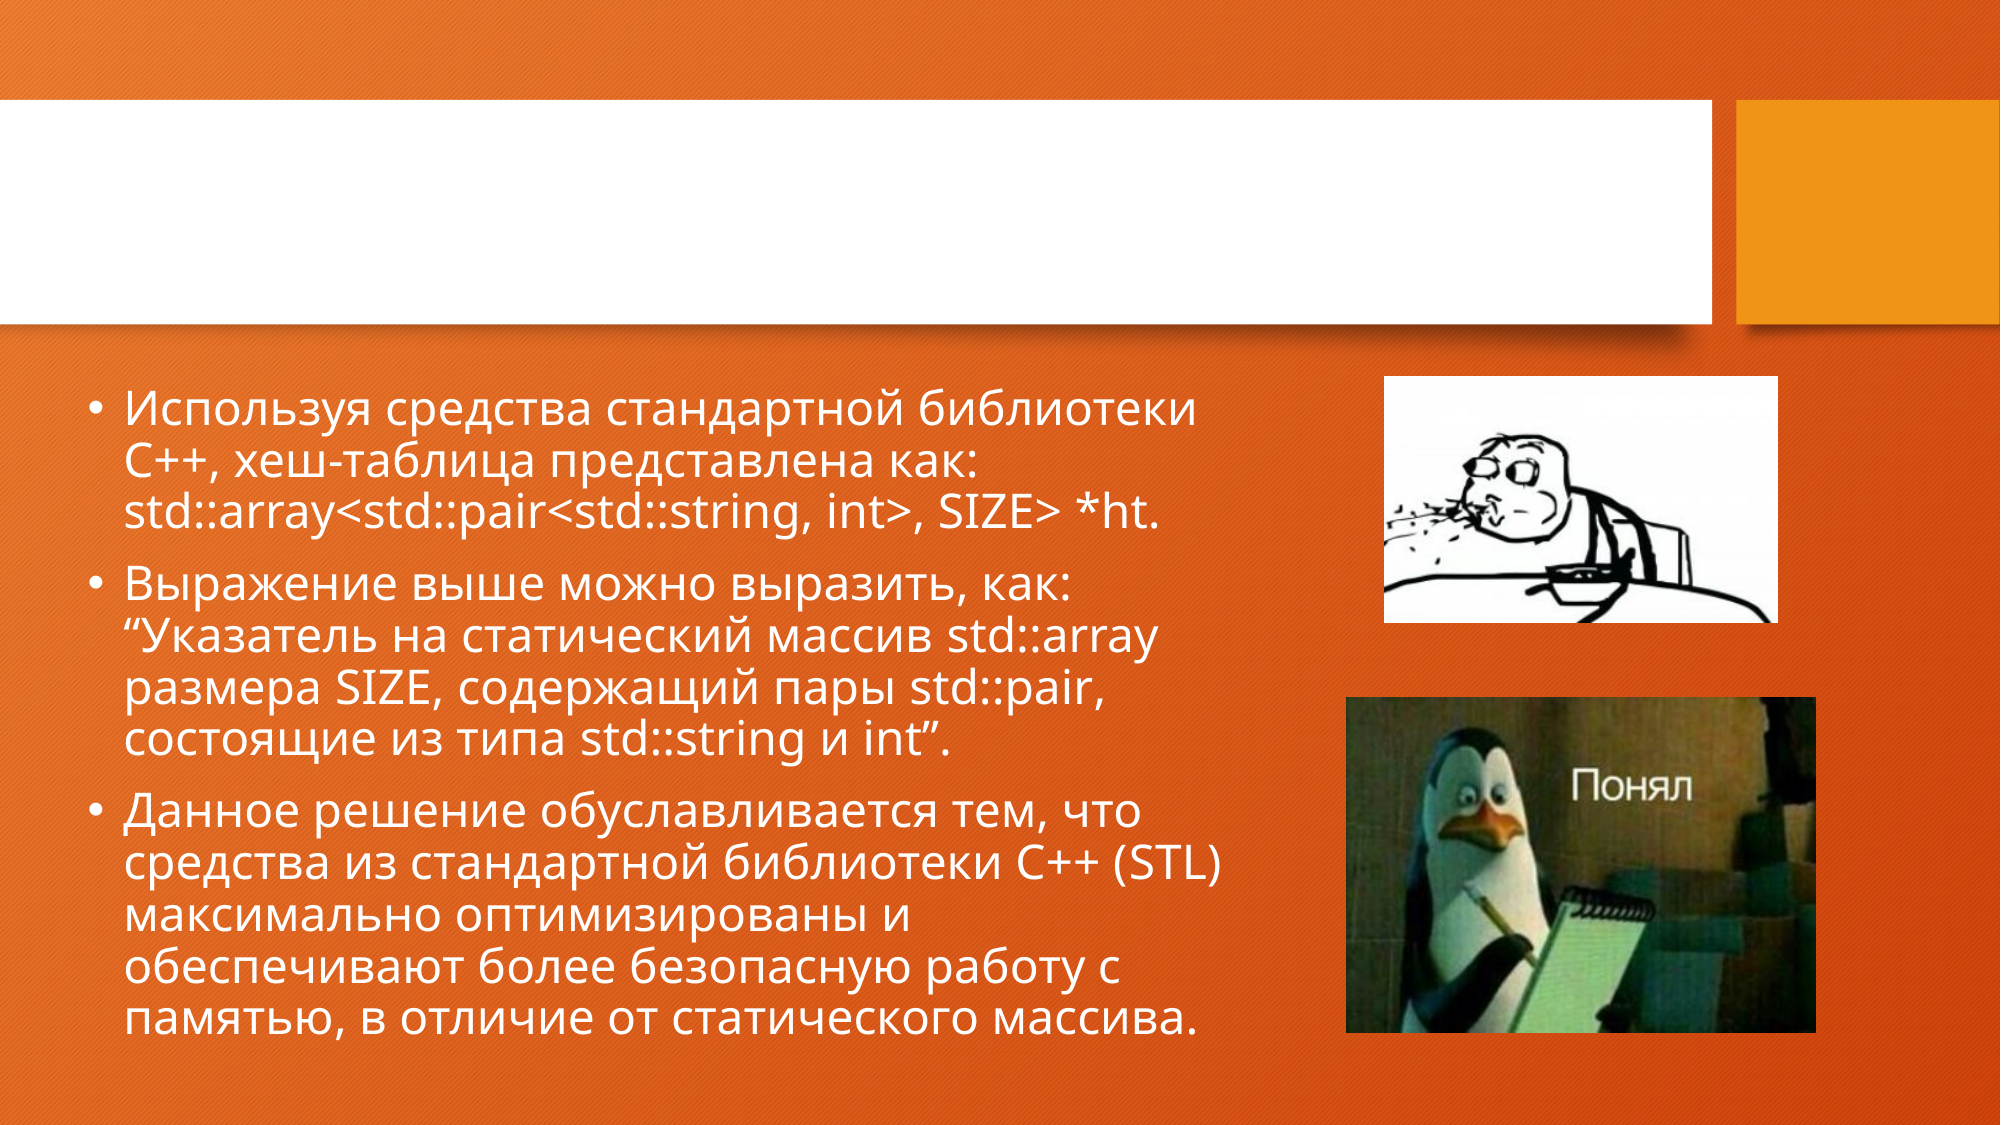

# Представление структуры хеш-таблицы
Используя средства стандартной библиотеки С++, хеш-таблица представлена как:
std::array<std::pair<std::string, int>, SIZE> *ht.
Выражение выше можно выразить, как: “Указатель на статический массив std::array размера SIZE, содержащий пары std::pair, состоящие из типа std::string и int”.
Данное решение обуславливается тем, что средства из стандартной библиотеки С++ (STL) максимально оптимизированы и обеспечивают более безопасную работу с памятью, в отличие от статического массива.